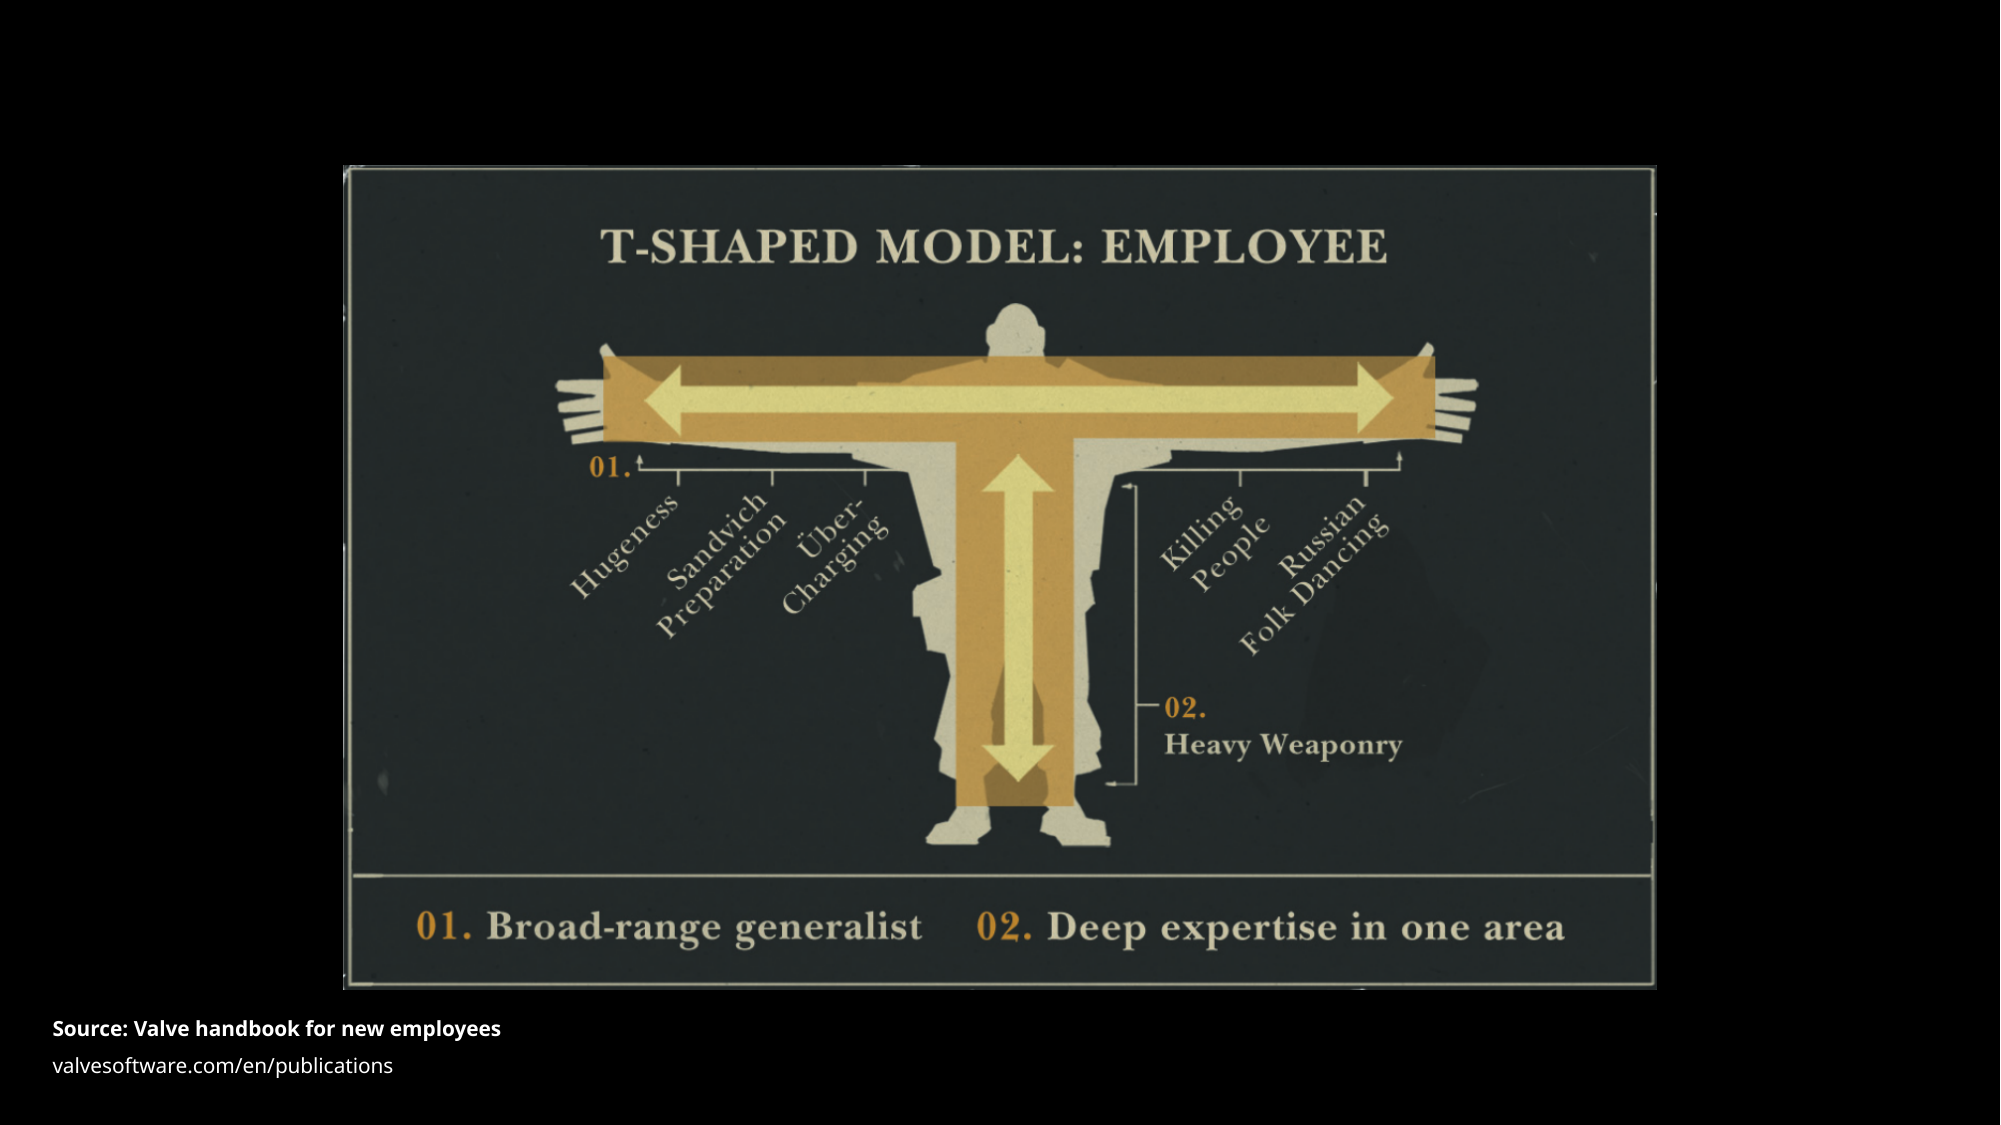

Source: Valve handbook for new employees
valvesoftware.com/en/publications